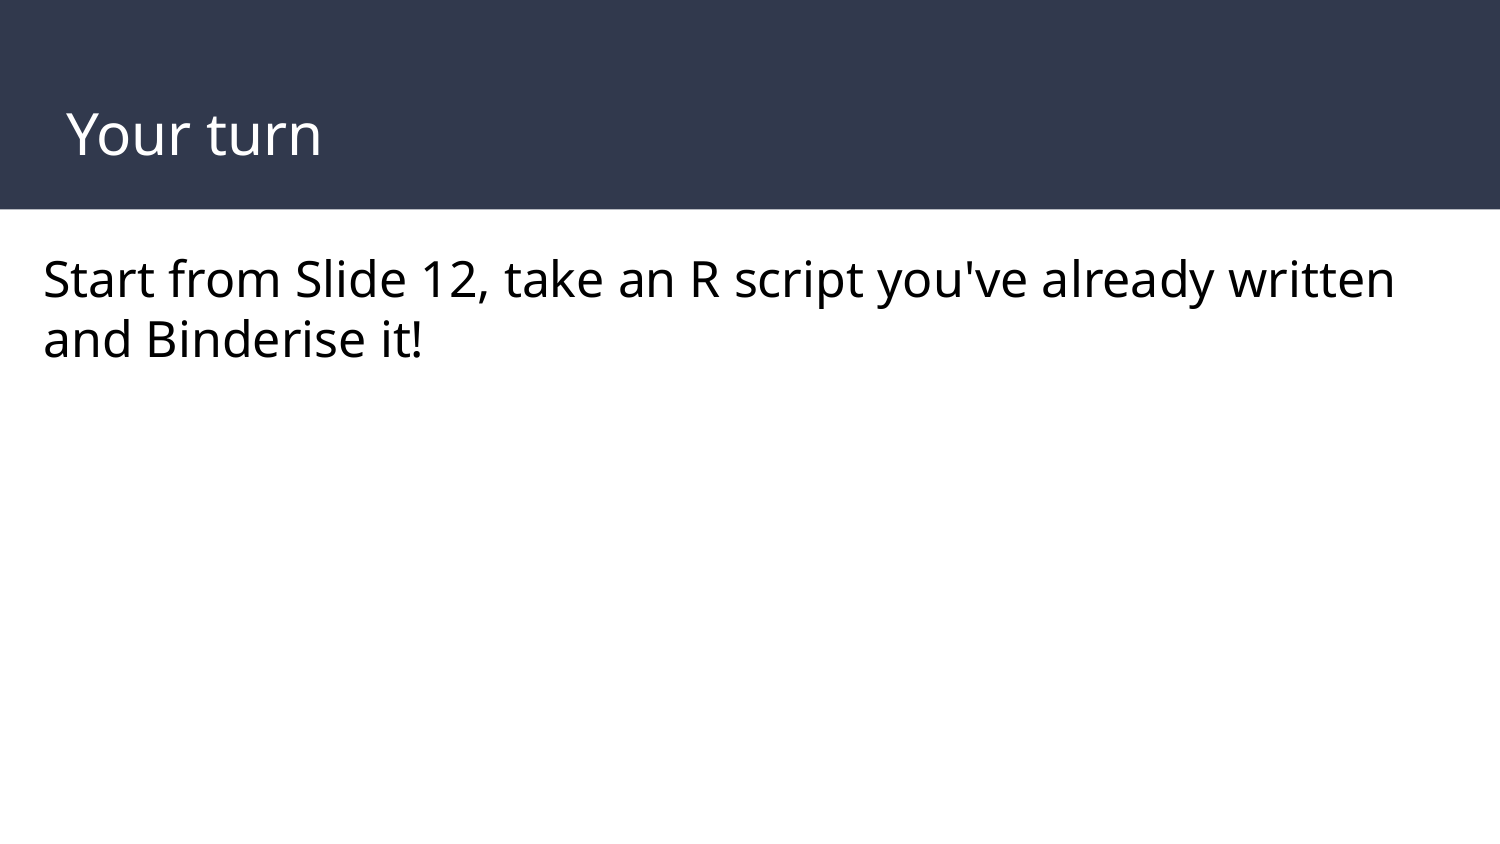

# Your turn
Start from Slide 12, take an R script you've already written and Binderise it!